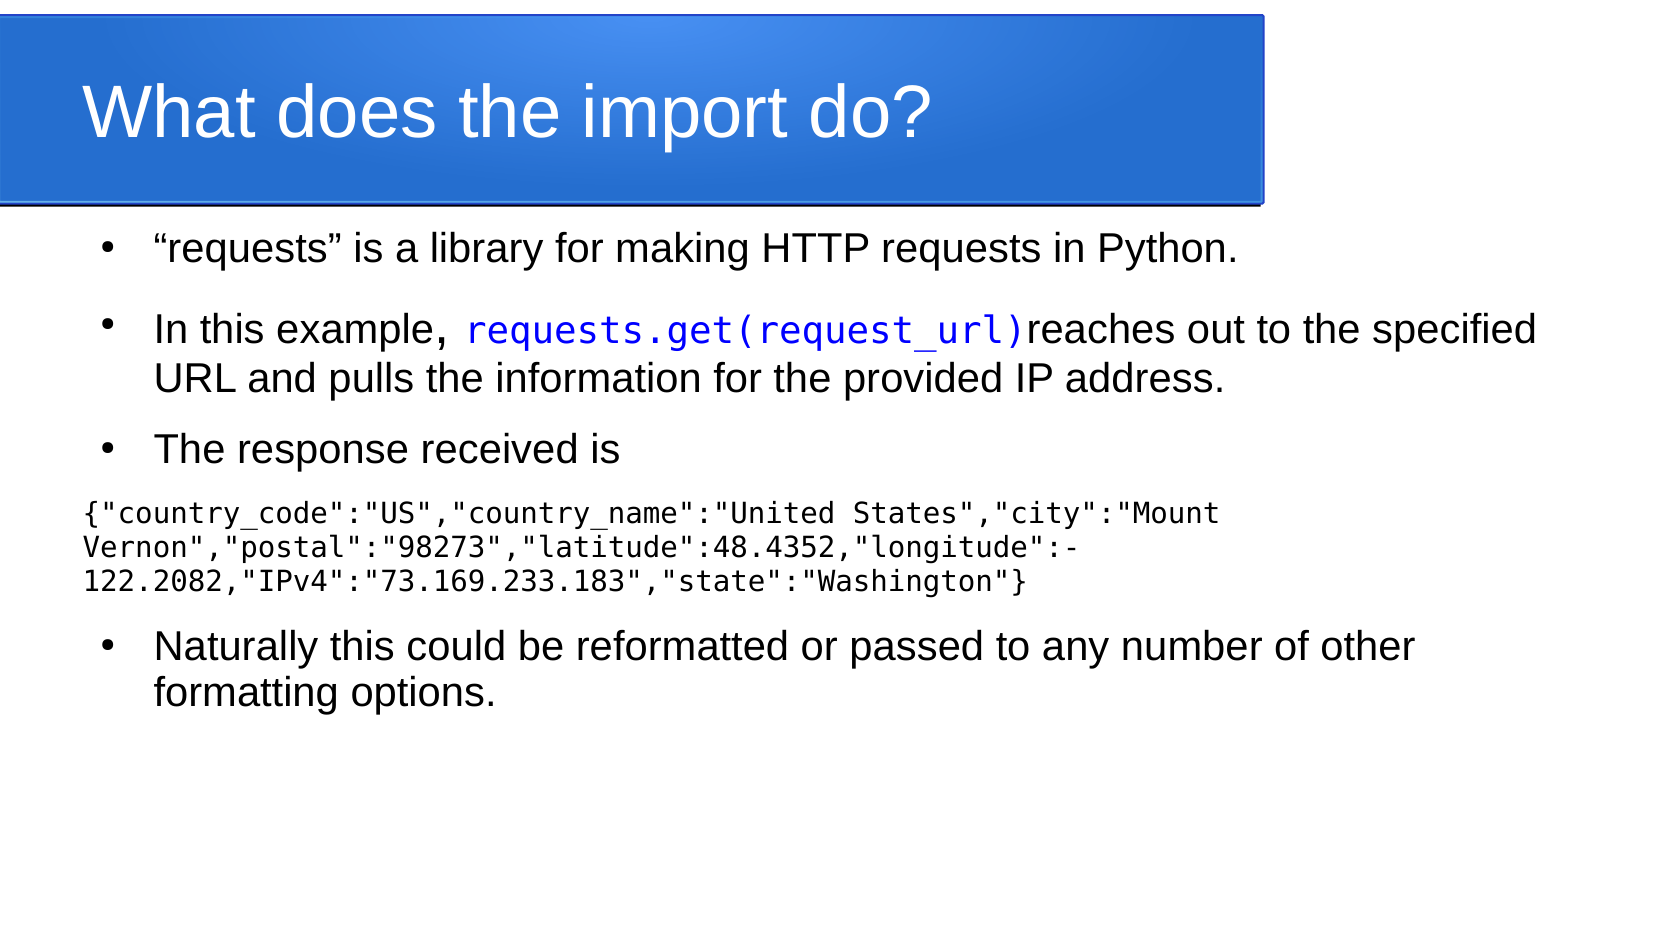

# What does the import do?
“requests” is a library for making HTTP requests in Python.
In this example, requests.get(request_url)reaches out to the specified URL and pulls the information for the provided IP address.
The response received is
{"country_code":"US","country_name":"United States","city":"Mount Vernon","postal":"98273","latitude":48.4352,"longitude":-122.2082,"IPv4":"73.169.233.183","state":"Washington"}
Naturally this could be reformatted or passed to any number of other formatting options.